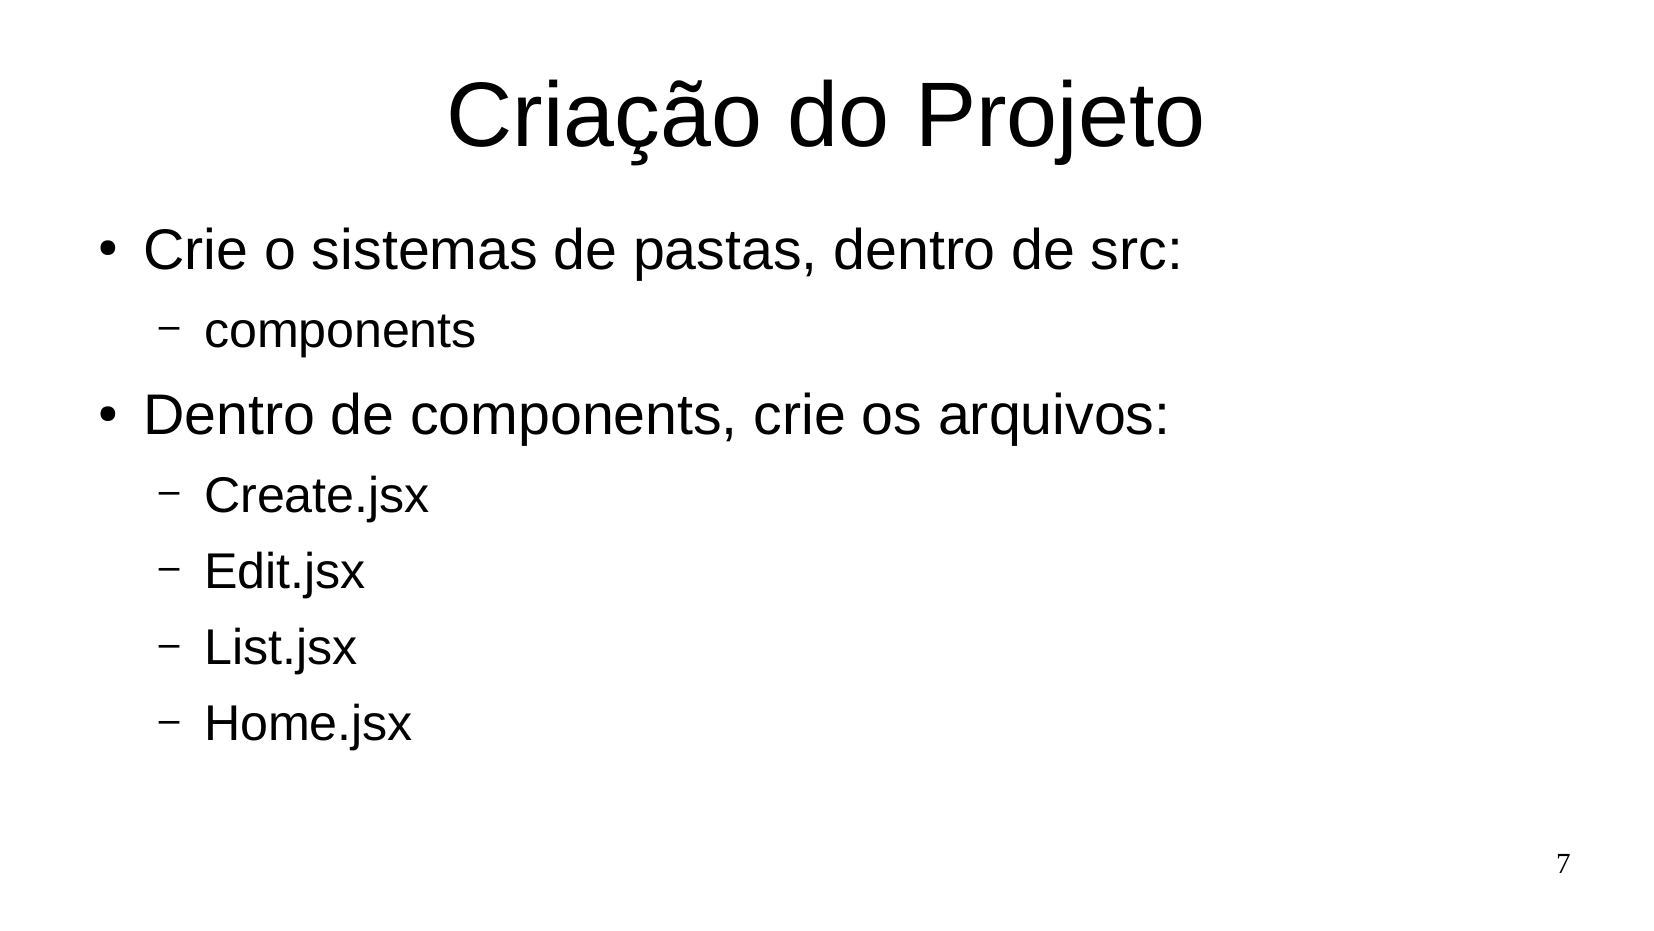

# Criação do Projeto
Crie o sistemas de pastas, dentro de src:
components
Dentro de components, crie os arquivos:
Create.jsx
Edit.jsx
List.jsx
Home.jsx
7